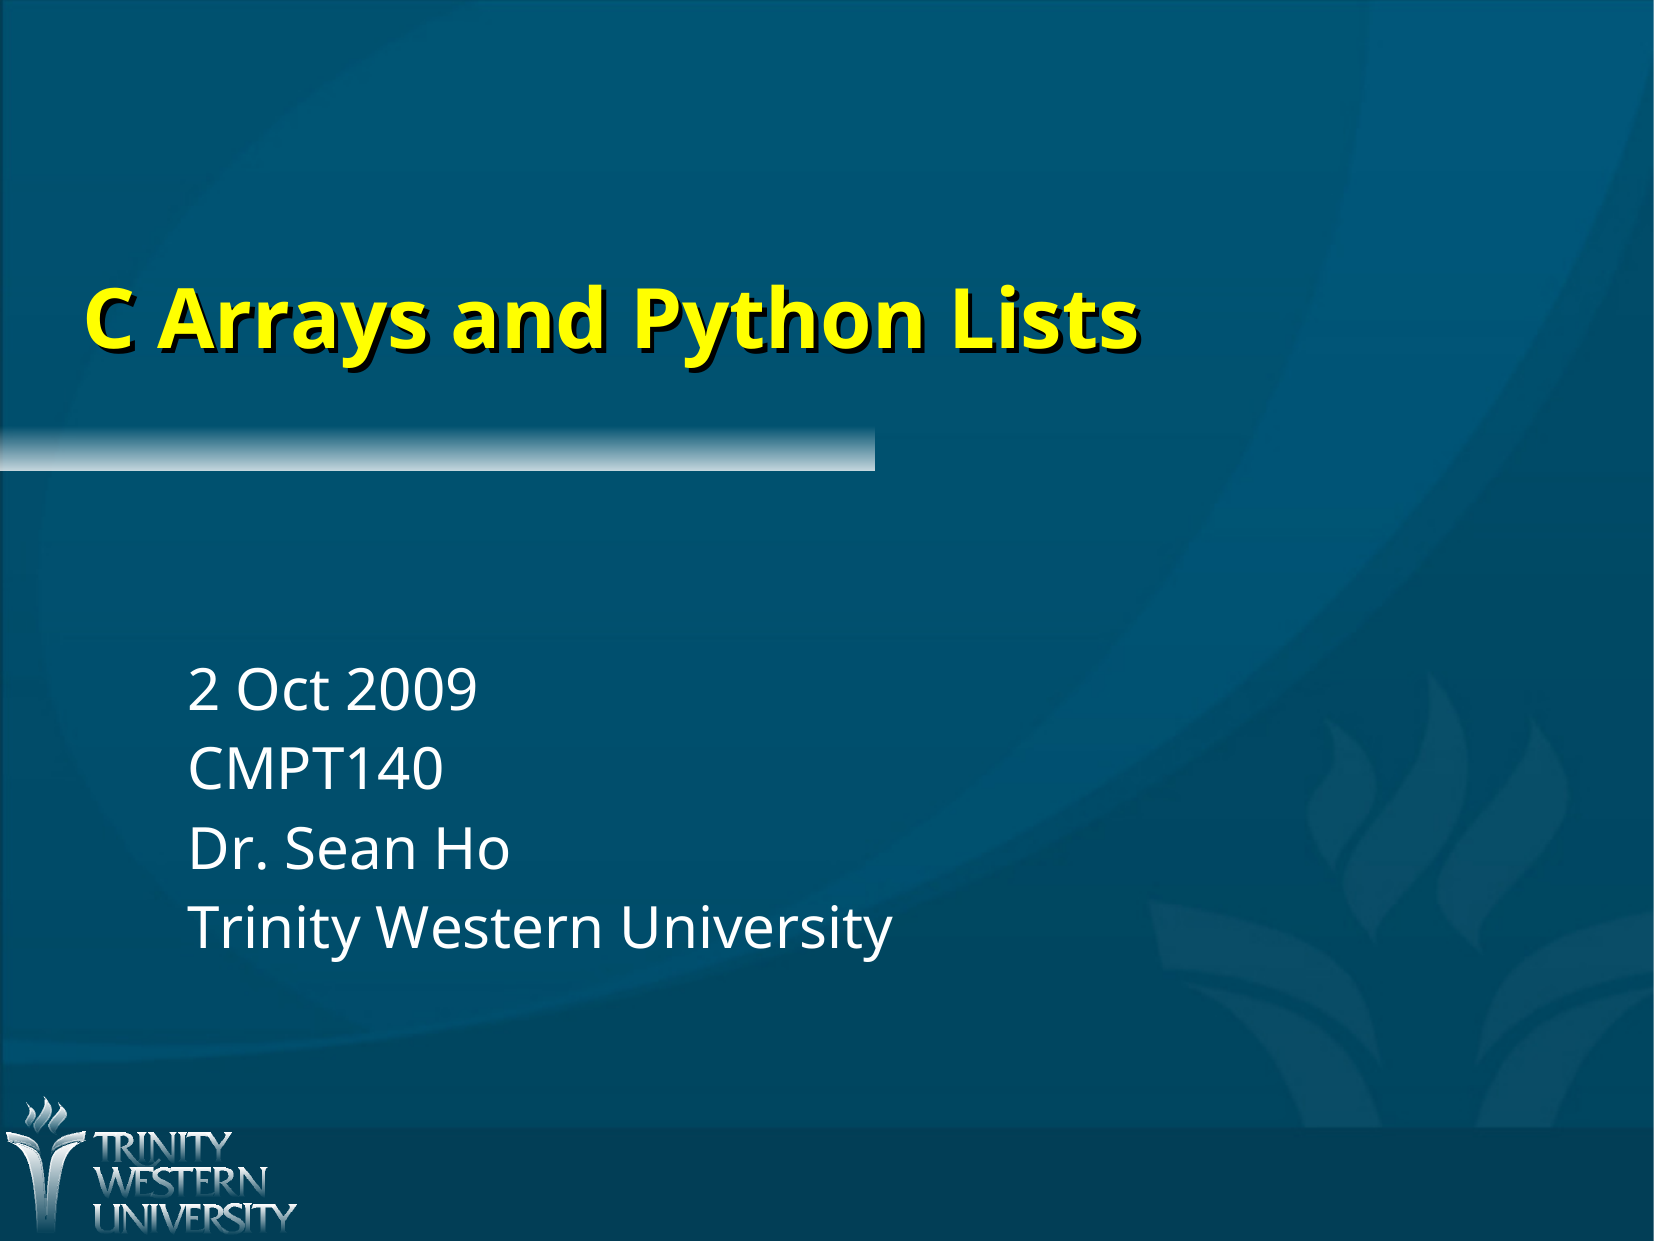

# C Arrays and Python Lists
2 Oct 2009
CMPT140
Dr. Sean Ho
Trinity Western University